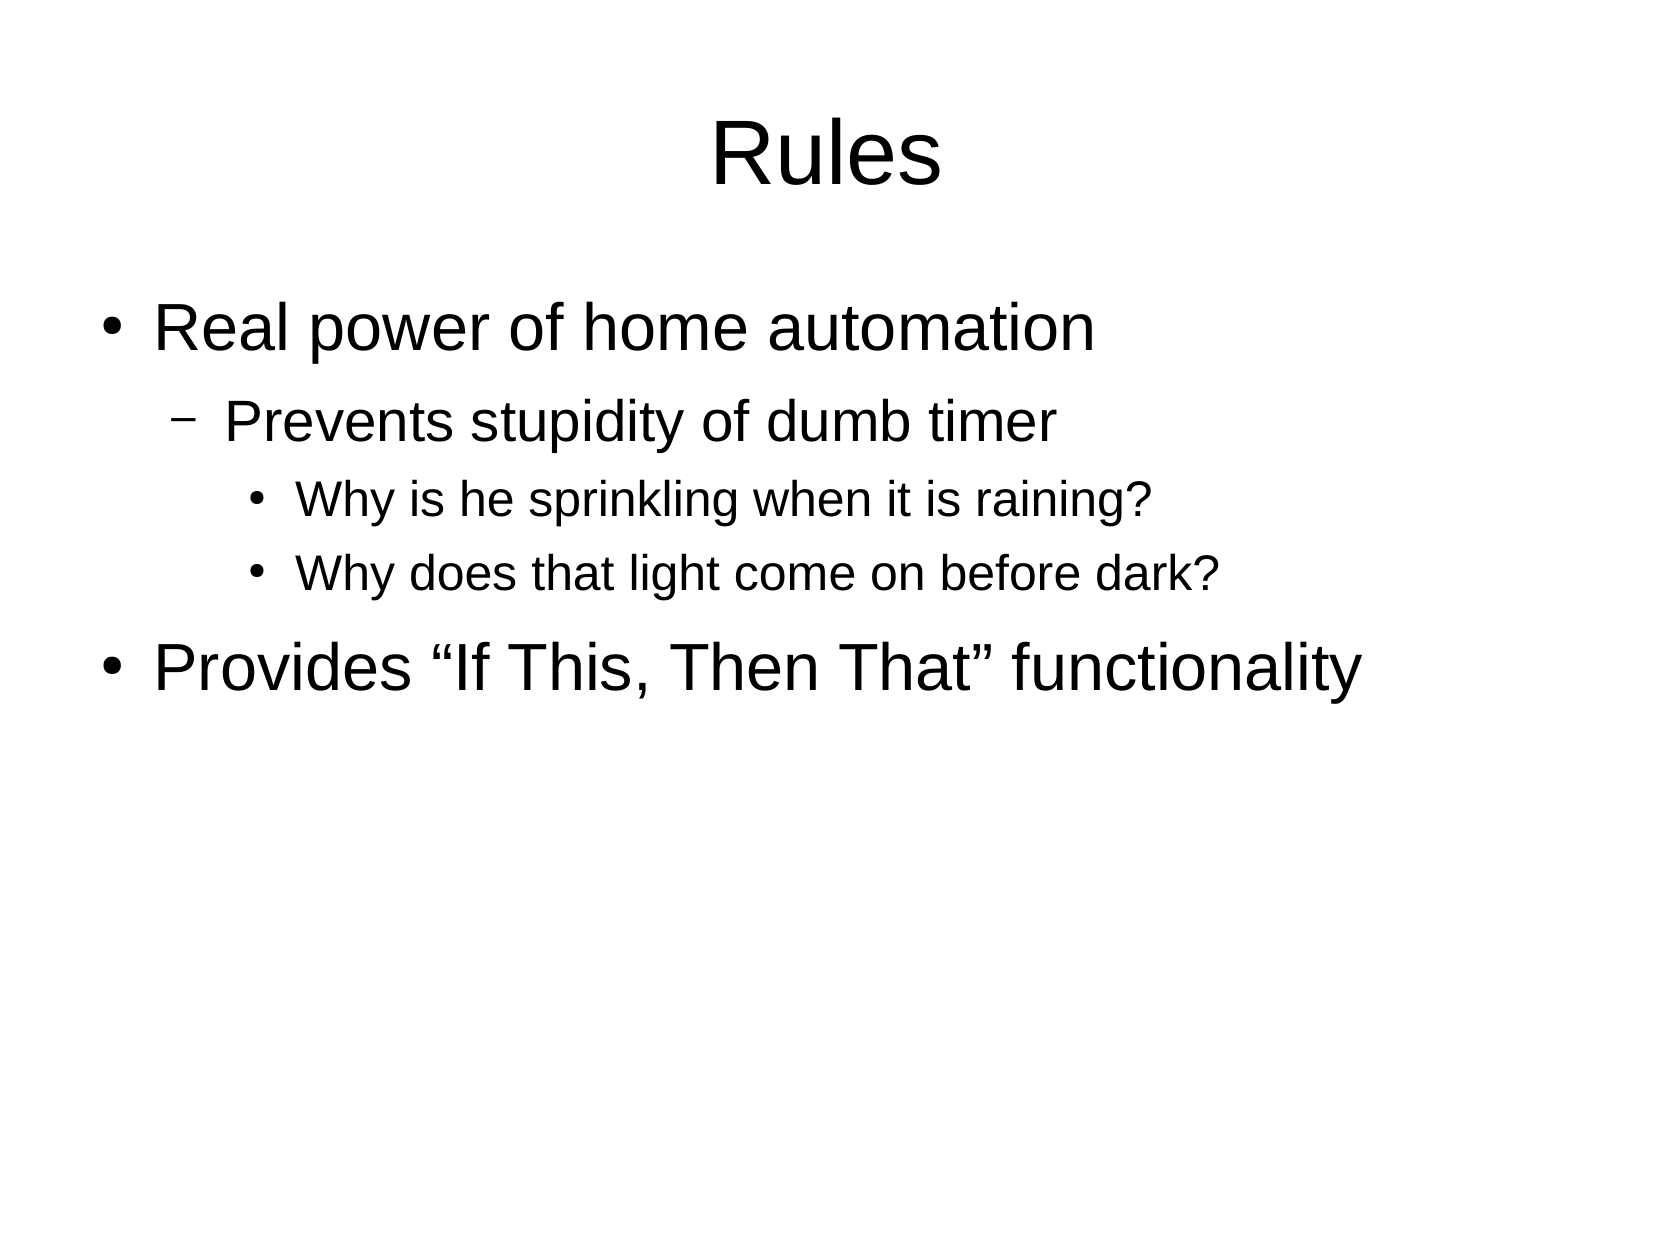

# Rules
Real power of home automation
Prevents stupidity of dumb timer
Why is he sprinkling when it is raining?
Why does that light come on before dark?
Provides “If This, Then That” functionality